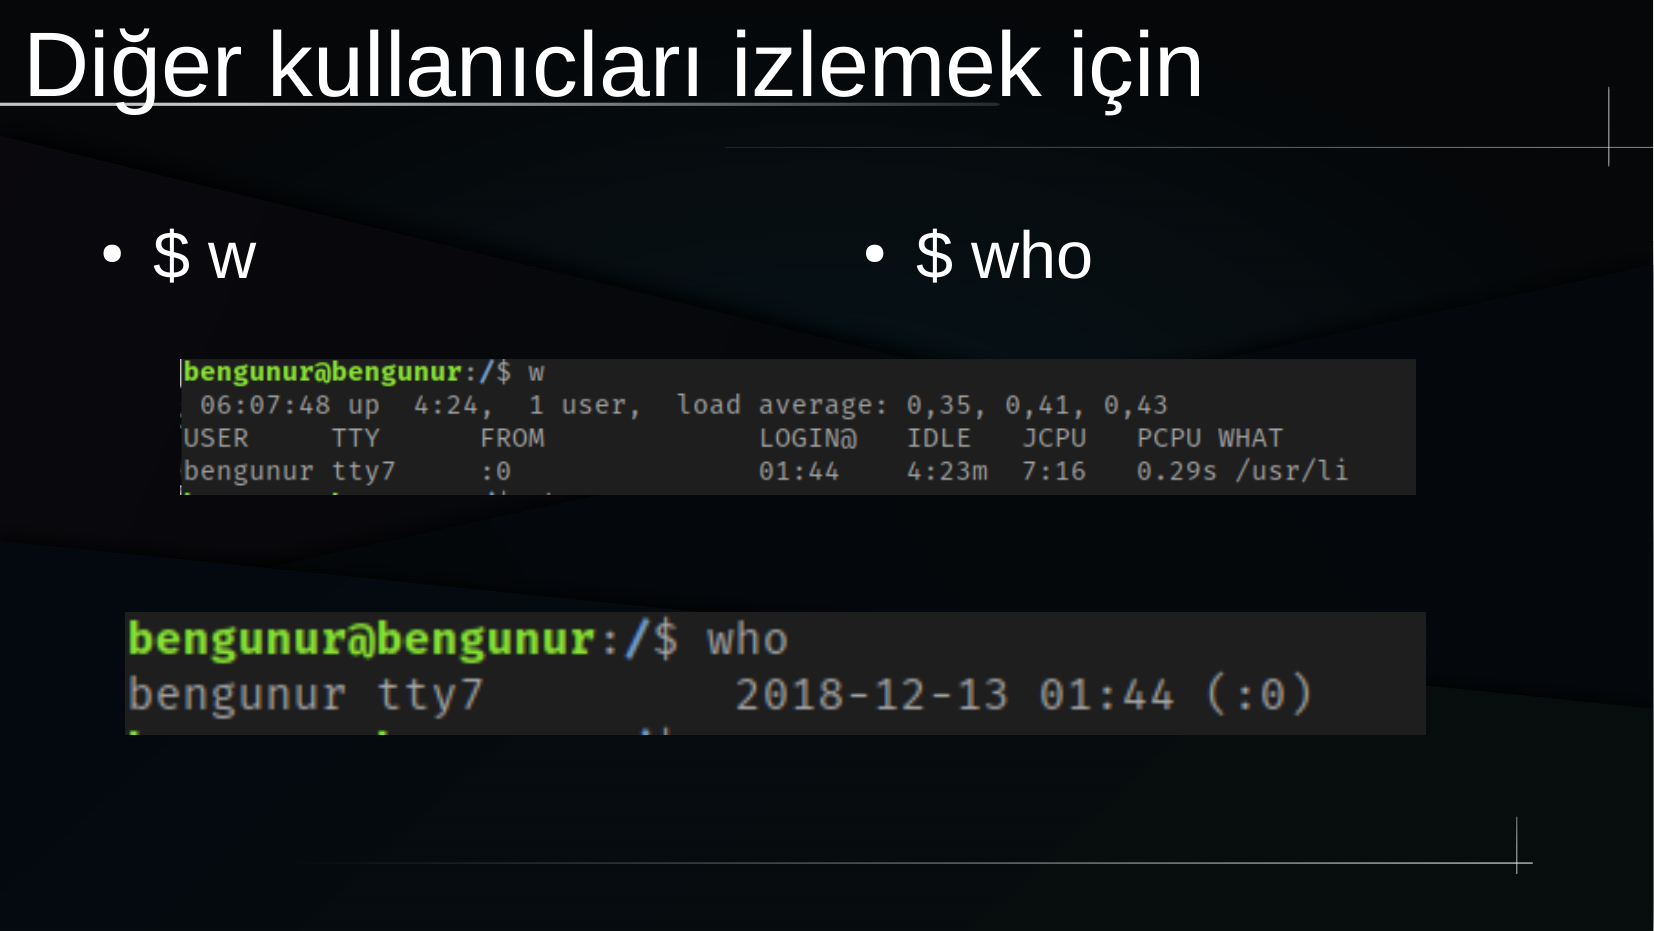

# Diğer kullanıcları izlemek için
$ w
$ who